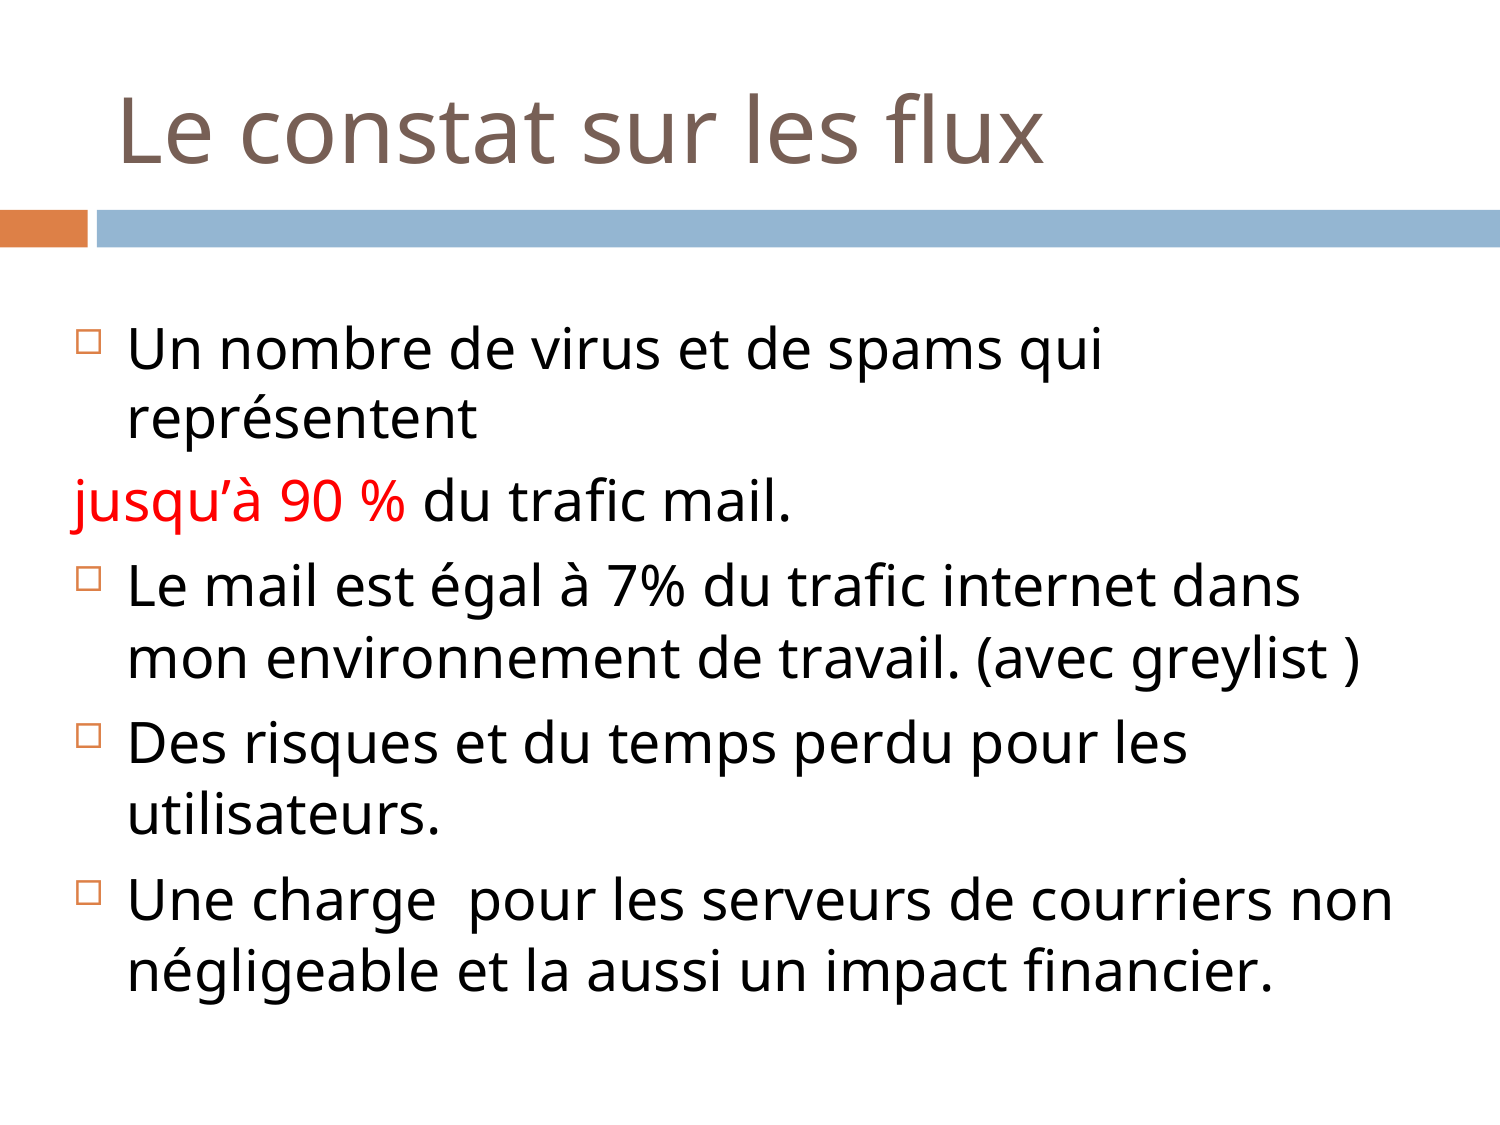

# Le constat sur les flux
Un nombre de virus et de spams qui représentent
jusqu’à 90 % du trafic mail.
Le mail est égal à 7% du trafic internet dans mon environnement de travail. (avec greylist )
Des risques et du temps perdu pour les utilisateurs.
Une charge pour les serveurs de courriers non négligeable et la aussi un impact financier.